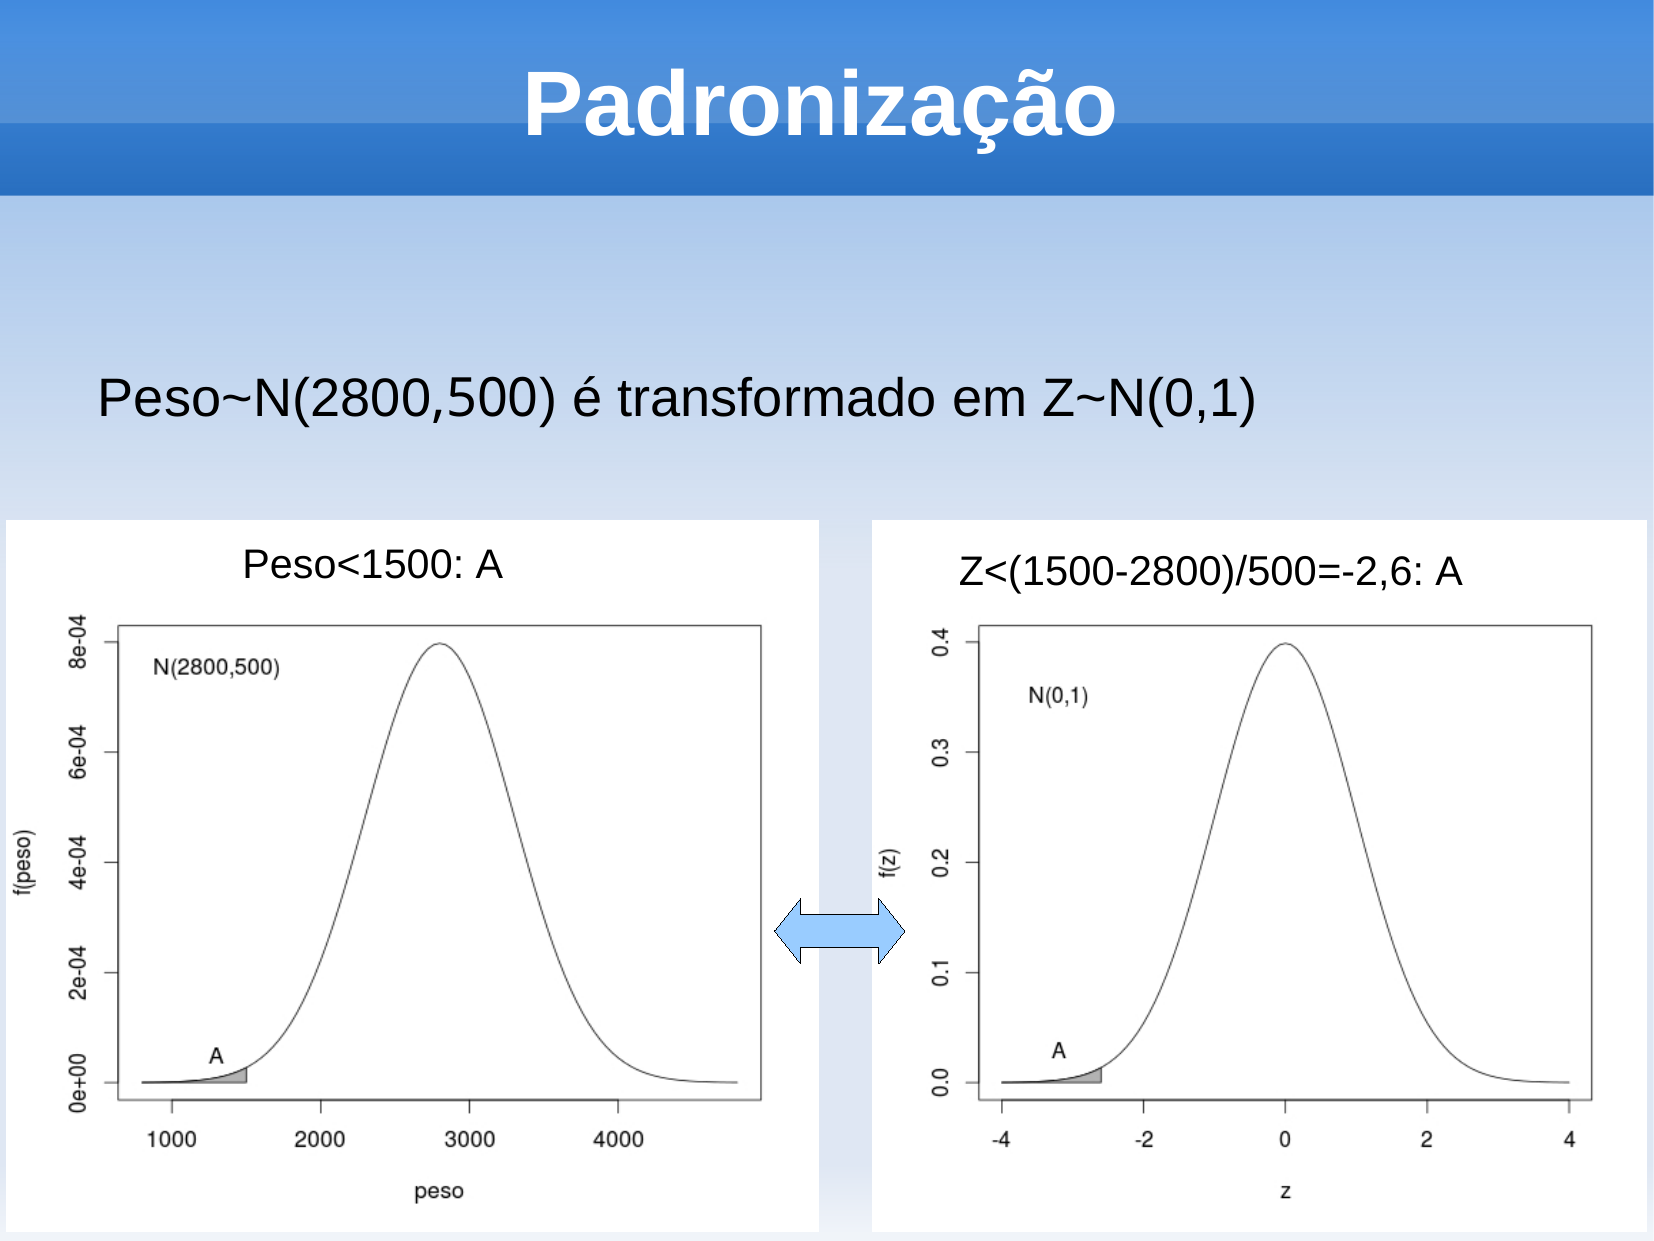

# Padronização
Peso~N(2800,500) é transformado em Z~N(0,1)
Peso<1500: A
Z<(1500-2800)/500=-2,6: A